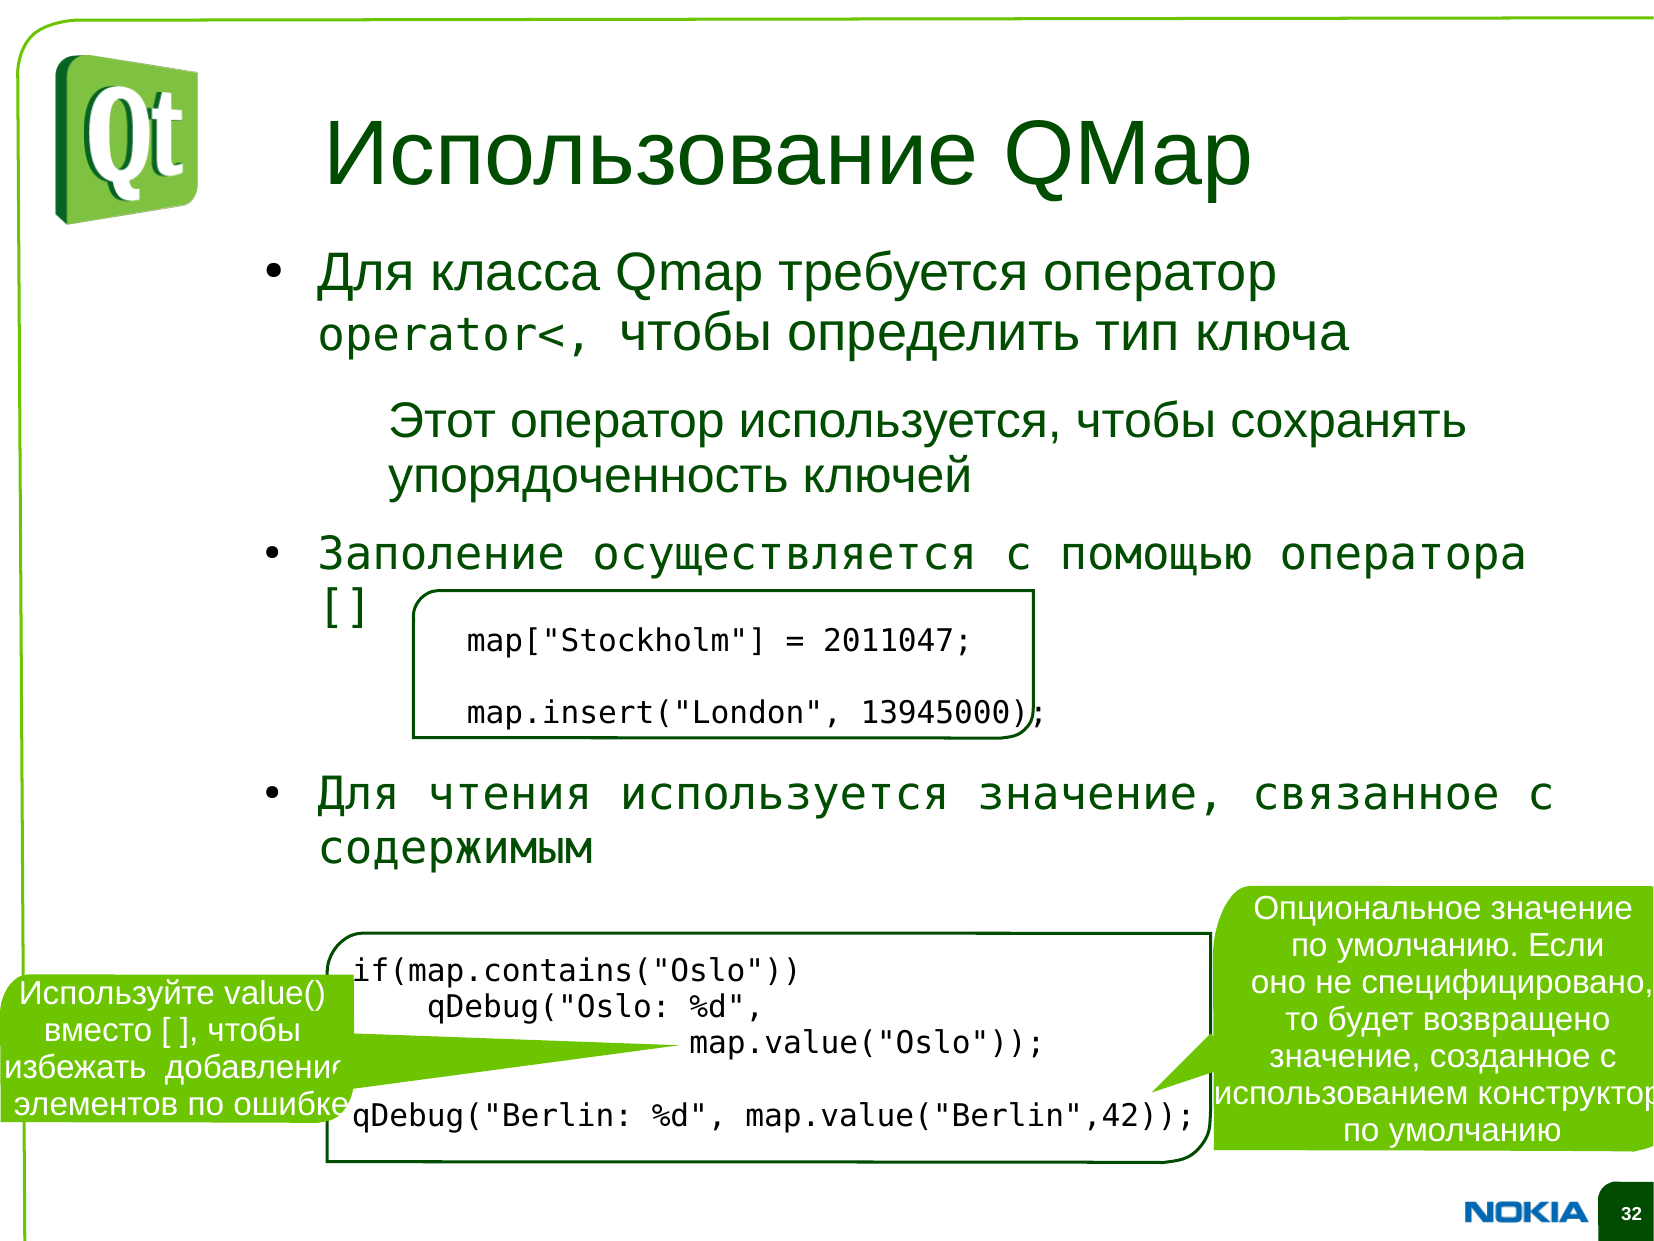

# Использование QMap
Для класса Qmap требуется оператор operator<, чтобы определить тип ключа
Этот оператор используется, чтобы сохранять упорядоченность ключей
Заполение осуществляется с помощью оператора []
Для чтения используется значение, связанное с содержимым
map["Stockholm"] = 2011047;
map.insert("London", 13945000);
Опциональное значение
по умолчанию. Если
 оно не специфицировано,
 то будет возвращено
значение, созданное с
использованием конструктора
 по умолчанию
if(map.contains("Oslo"))
 qDebug("Oslo: %d",
 map.value("Oslo"));
qDebug("Berlin: %d", map.value("Berlin",42));
Используйте value()
вместо [ ], чтобы
избежать добавление
 элементов по ошибке